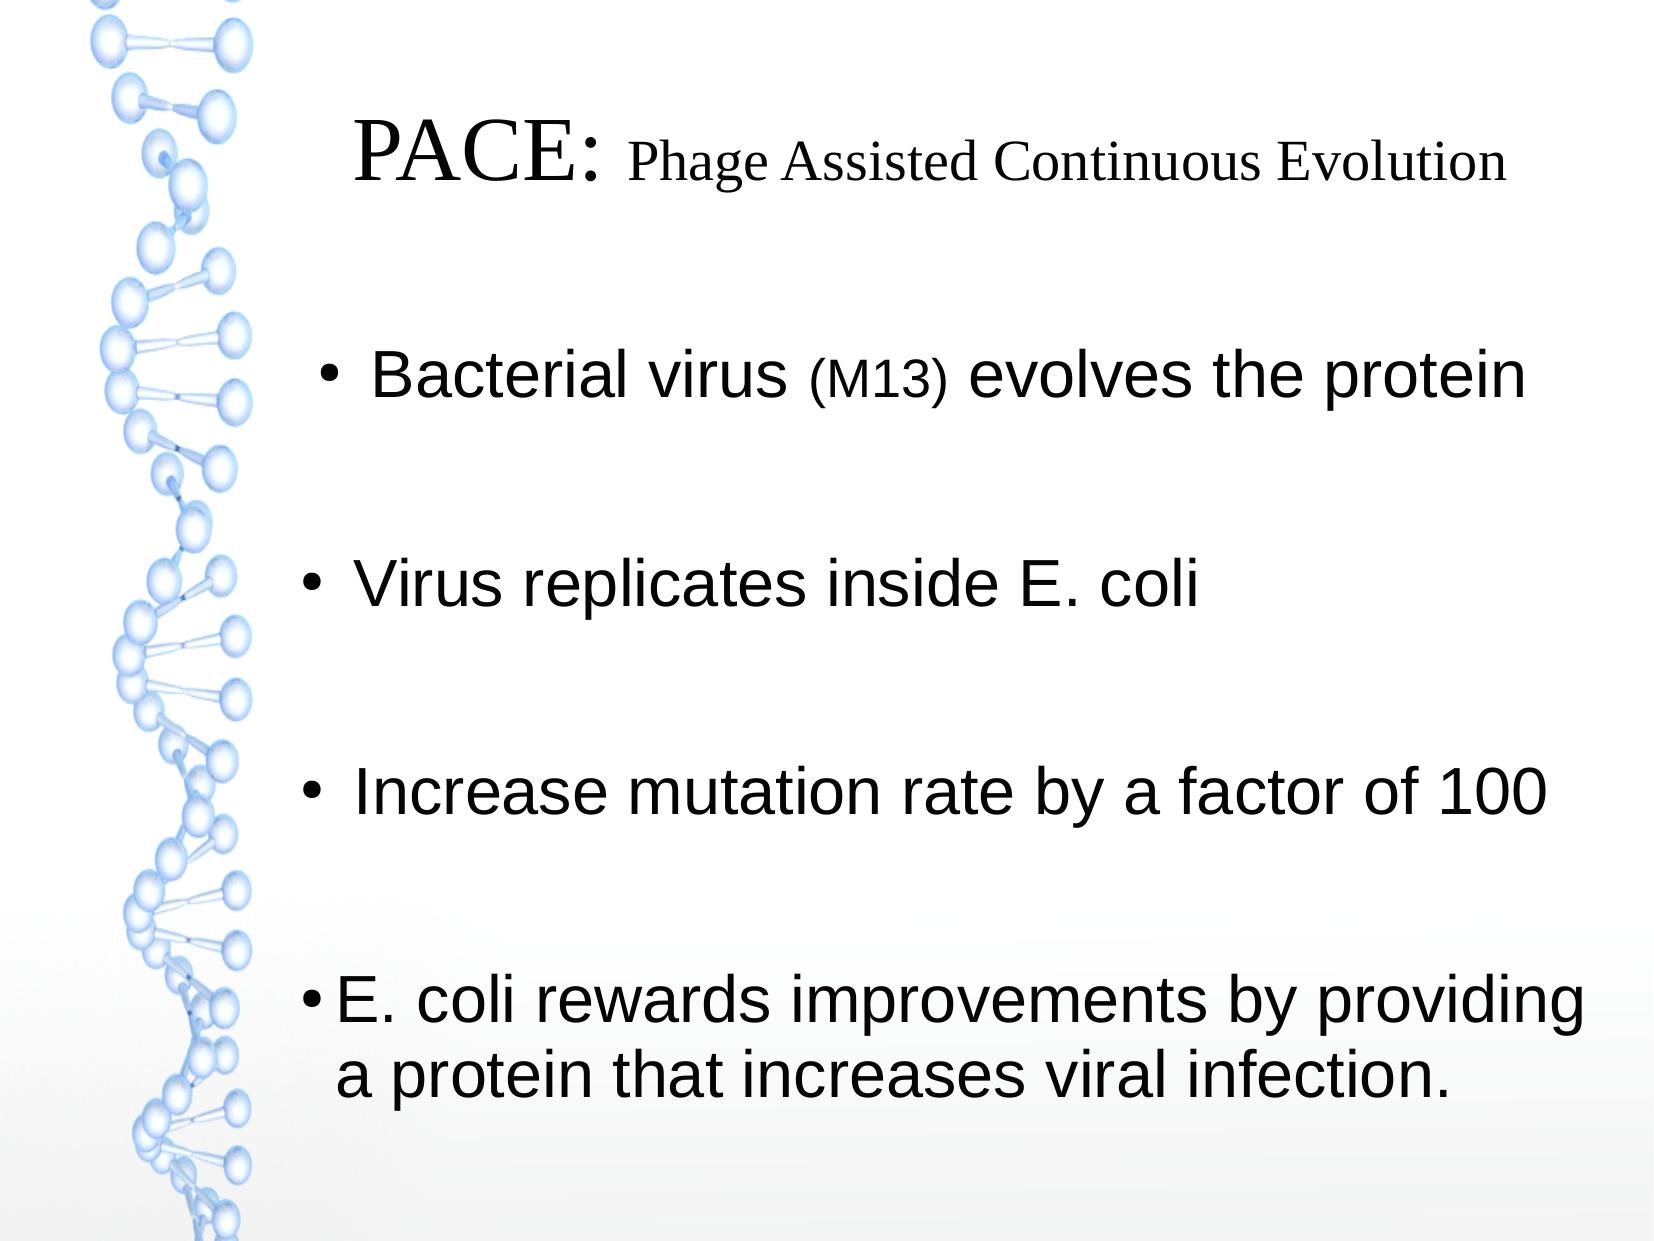

# PACE: Phage Assisted Continuous Evolution
Bacterial virus (M13) evolves the protein
 Virus replicates inside E. coli
 Increase mutation rate by a factor of 100
E. coli rewards improvements by providing a protein that increases viral infection.